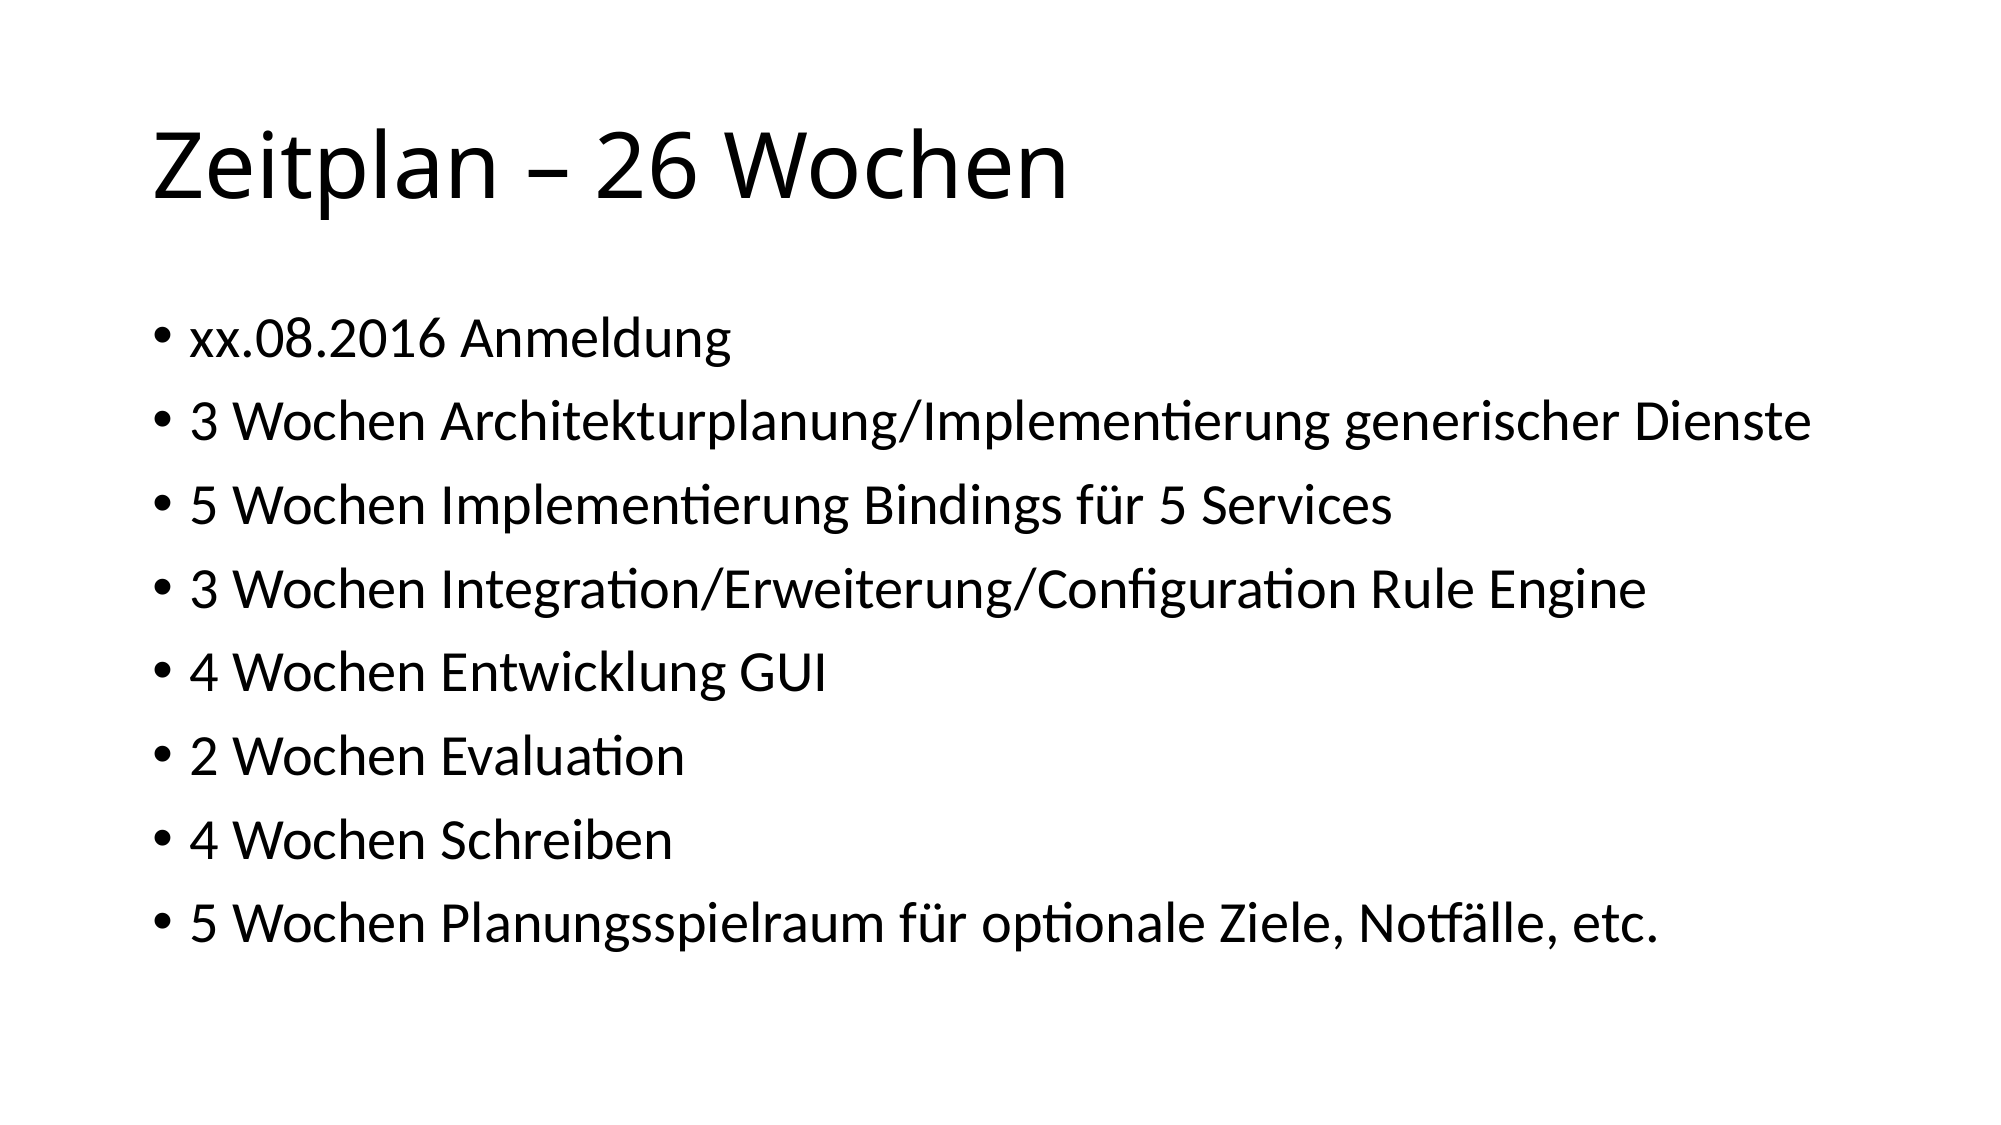

# Zeitplan – 26 Wochen
xx.08.2016 Anmeldung
3 Wochen Architekturplanung/Implementierung generischer Dienste
5 Wochen Implementierung Bindings für 5 Services
3 Wochen Integration/Erweiterung/Configuration Rule Engine
4 Wochen Entwicklung GUI
2 Wochen Evaluation
4 Wochen Schreiben
5 Wochen Planungsspielraum für optionale Ziele, Notfälle, etc.